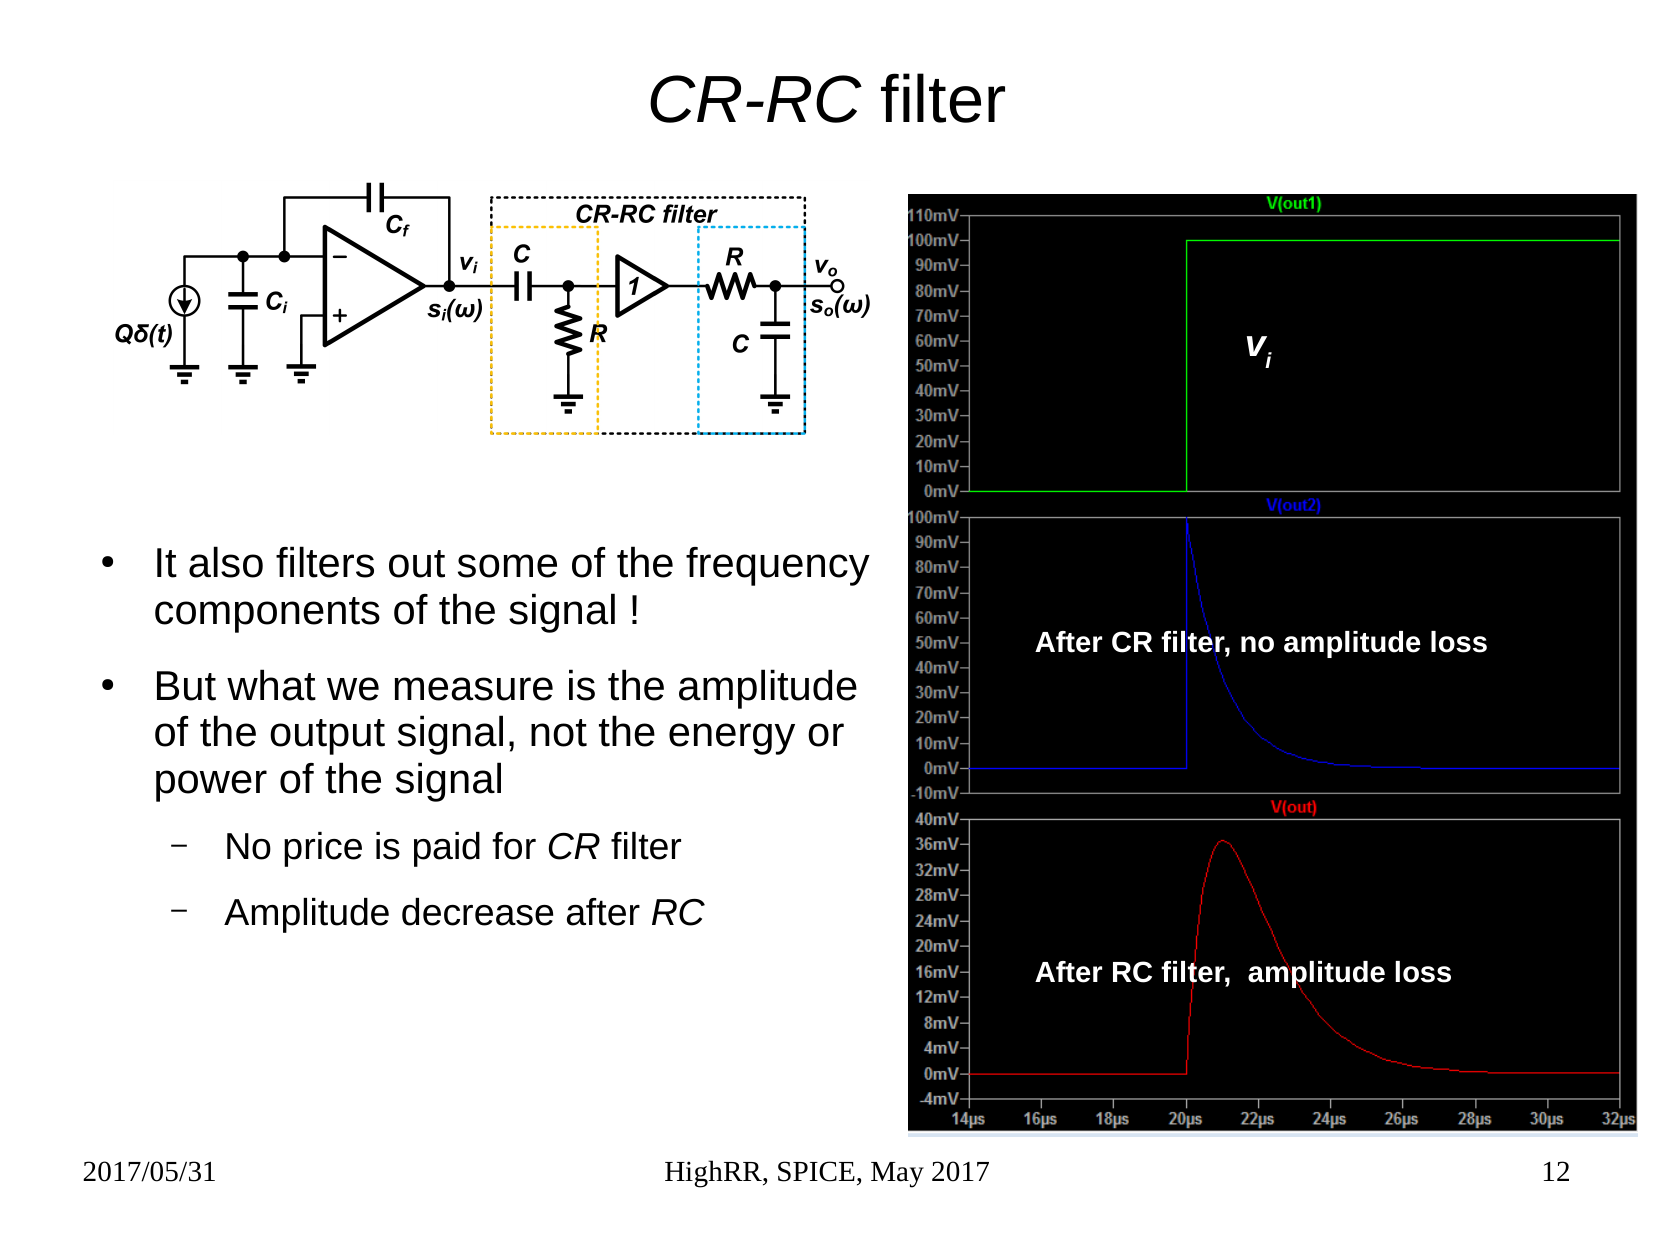

# CR-RC filter
vi
It also filters out some of the frequency components of the signal !
But what we measure is the amplitude of the output signal, not the energy or power of the signal
No price is paid for CR filter
Amplitude decrease after RC
After CR filter, no amplitude loss
After RC filter, amplitude loss
2017/05/31
HighRR, SPICE, May 2017
12